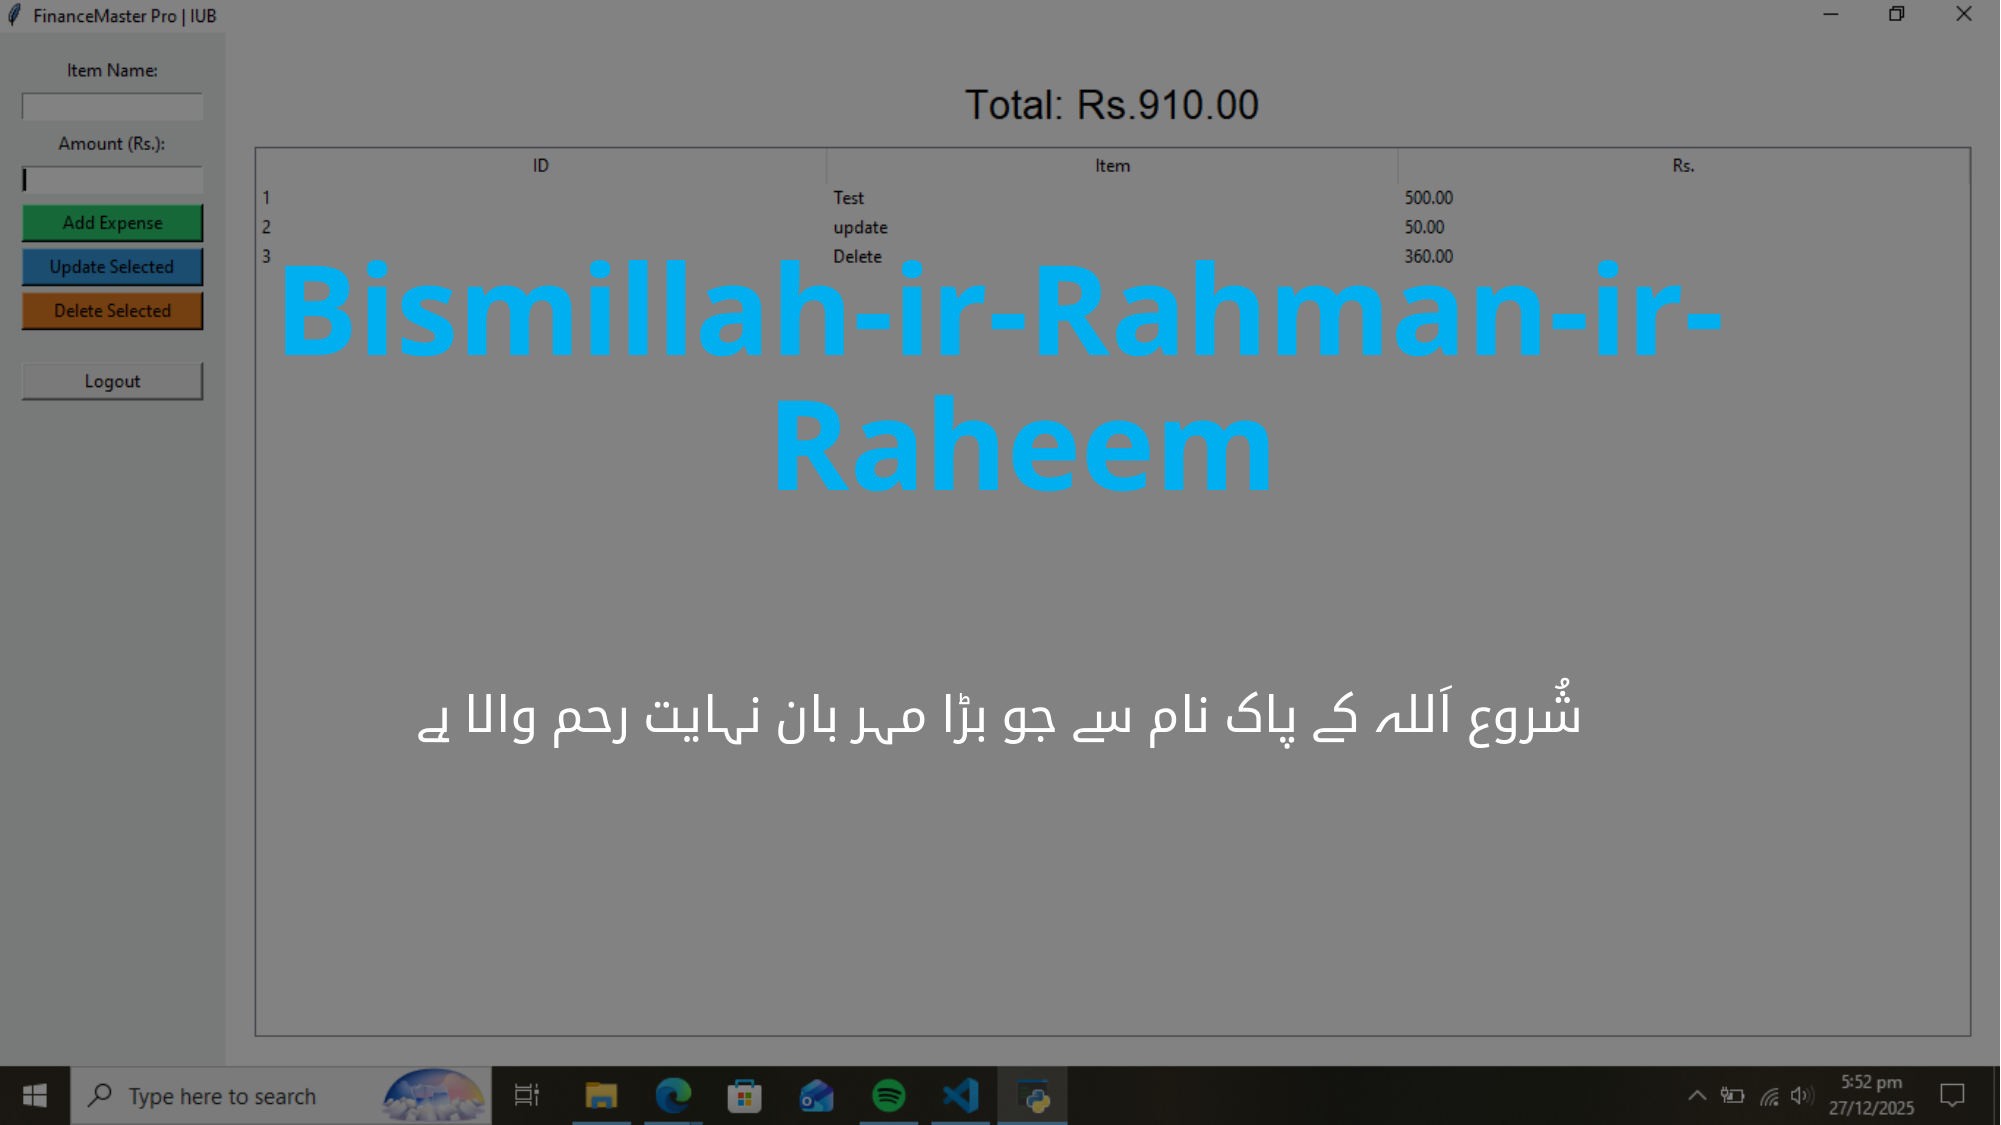

# Bismillah-ir-Rahman-ir-Raheem
شُروع اَللہ کے پاک نام سے جو بڑا مہر بان نہایت رحم والا ہے